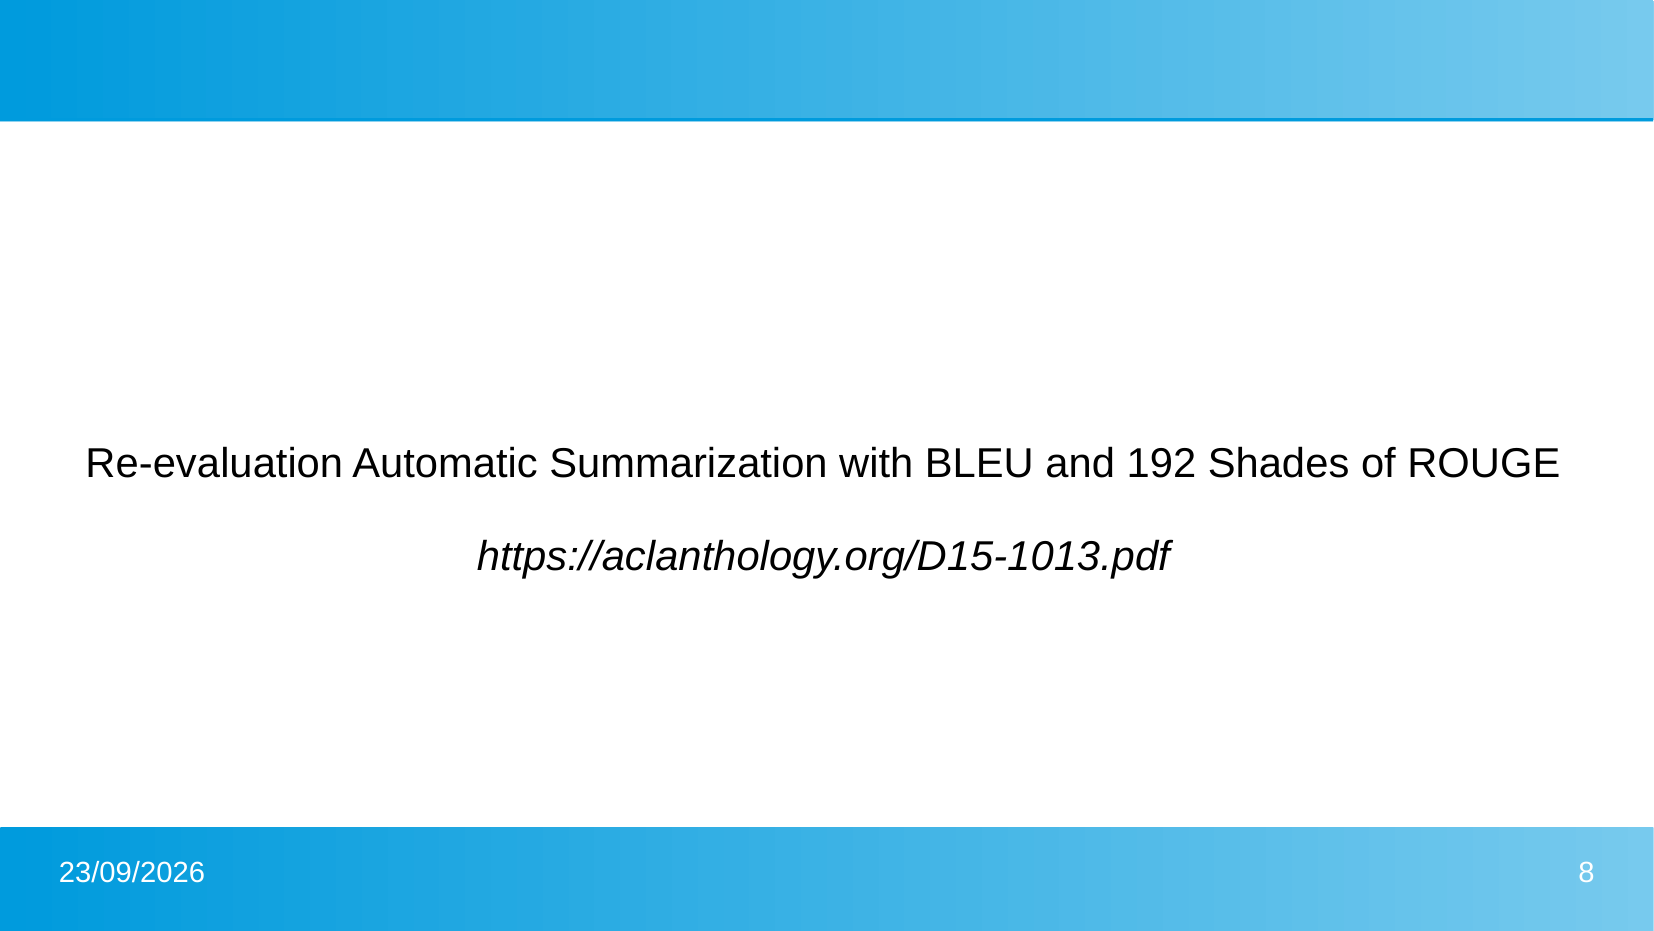

#
Re-evaluation Automatic Summarization with BLEU and 192 Shades of ROUGE
https://aclanthology.org/D15-1013.pdf
8